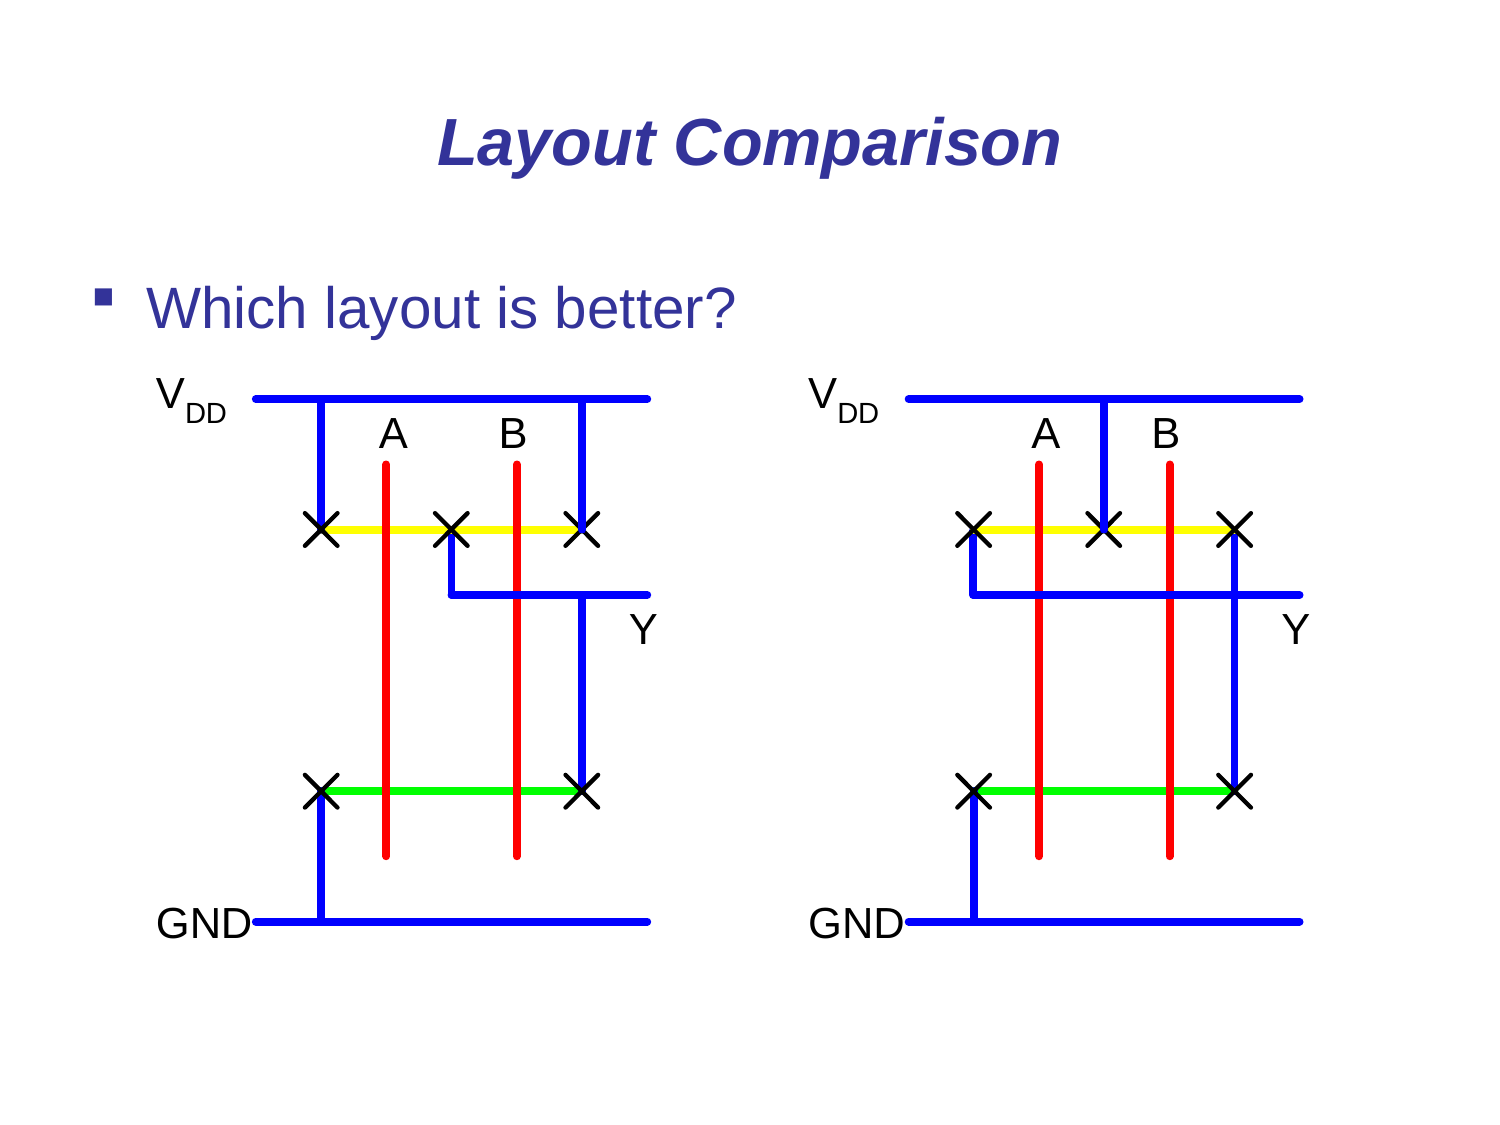

# Layout Comparison
Which layout is better?